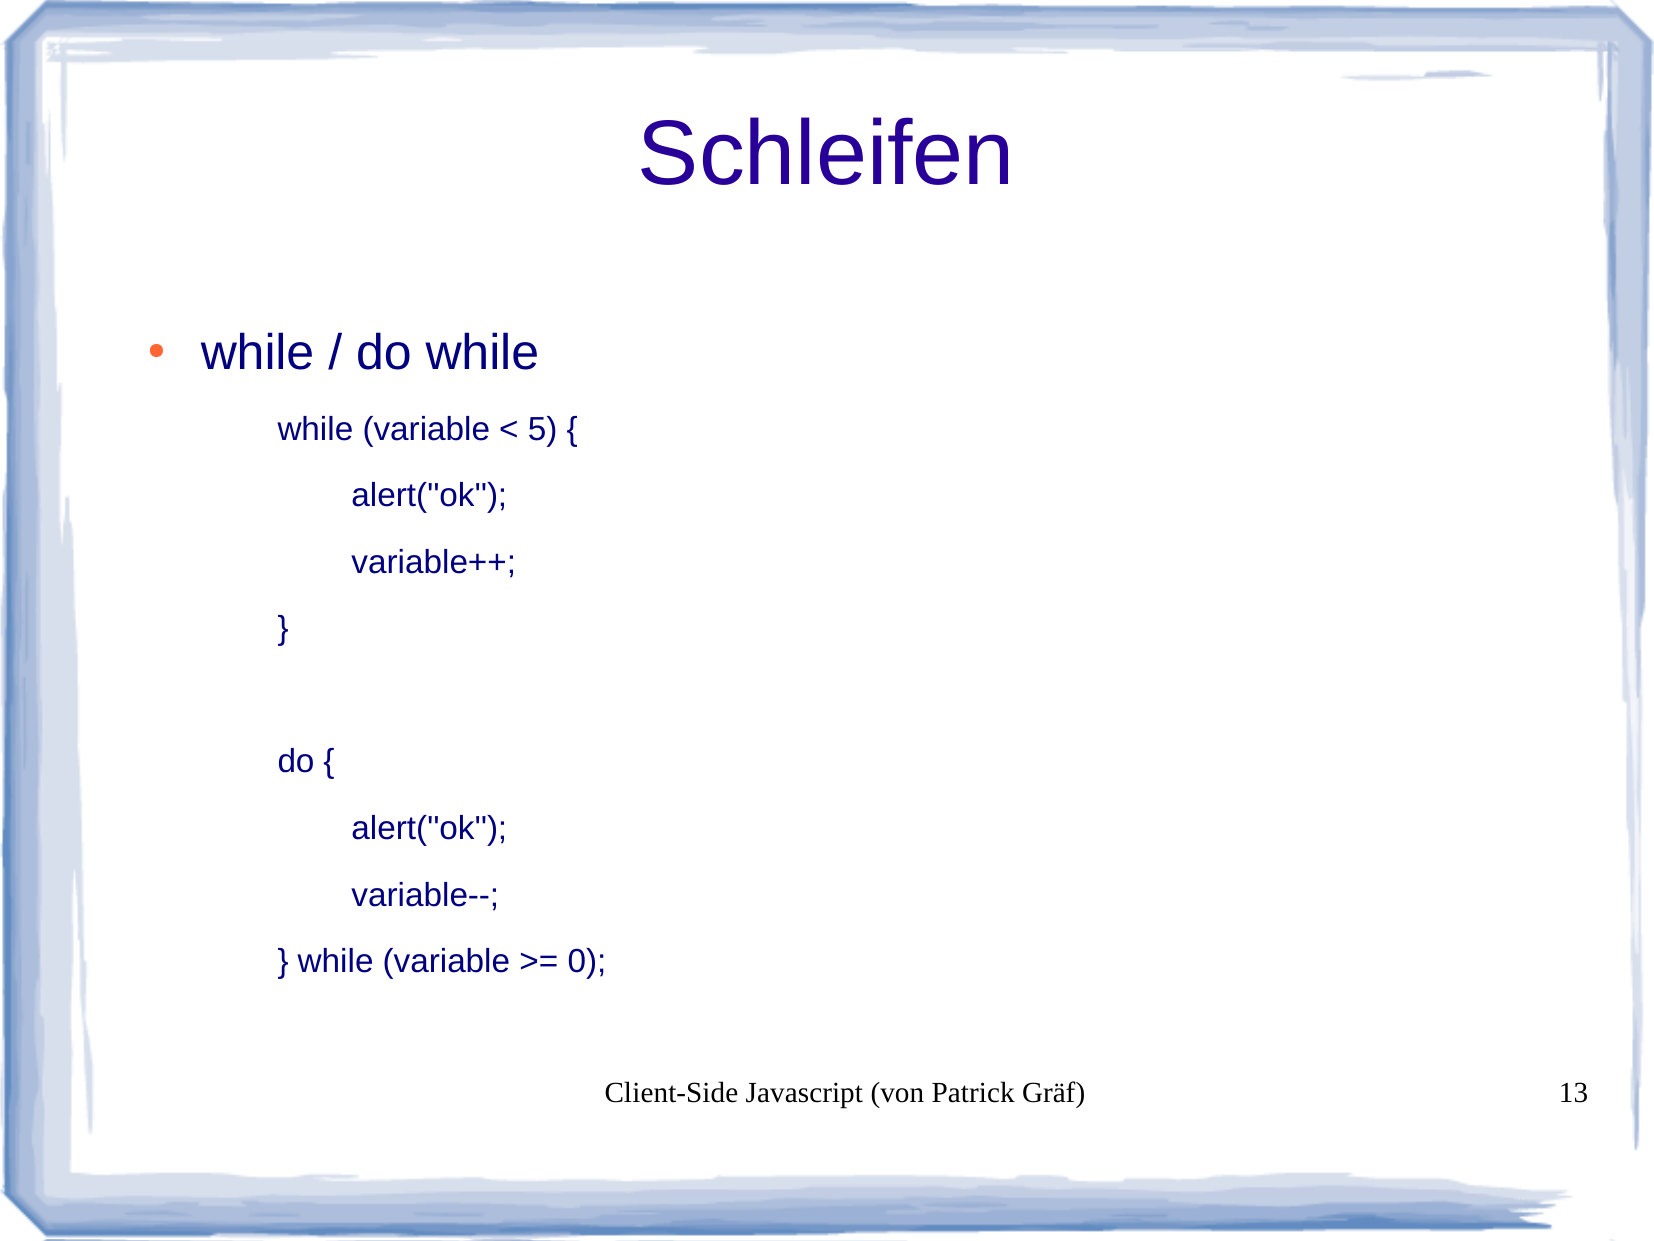

# Schleifen
while / do while
 		while (variable < 5) {
 			alert(''ok'');
 			variable++;
 		}
 		do {
 			alert(''ok'');
 			variable--;
 		} while (variable >= 0);
Client-Side Javascript (von Patrick Gräf)
13